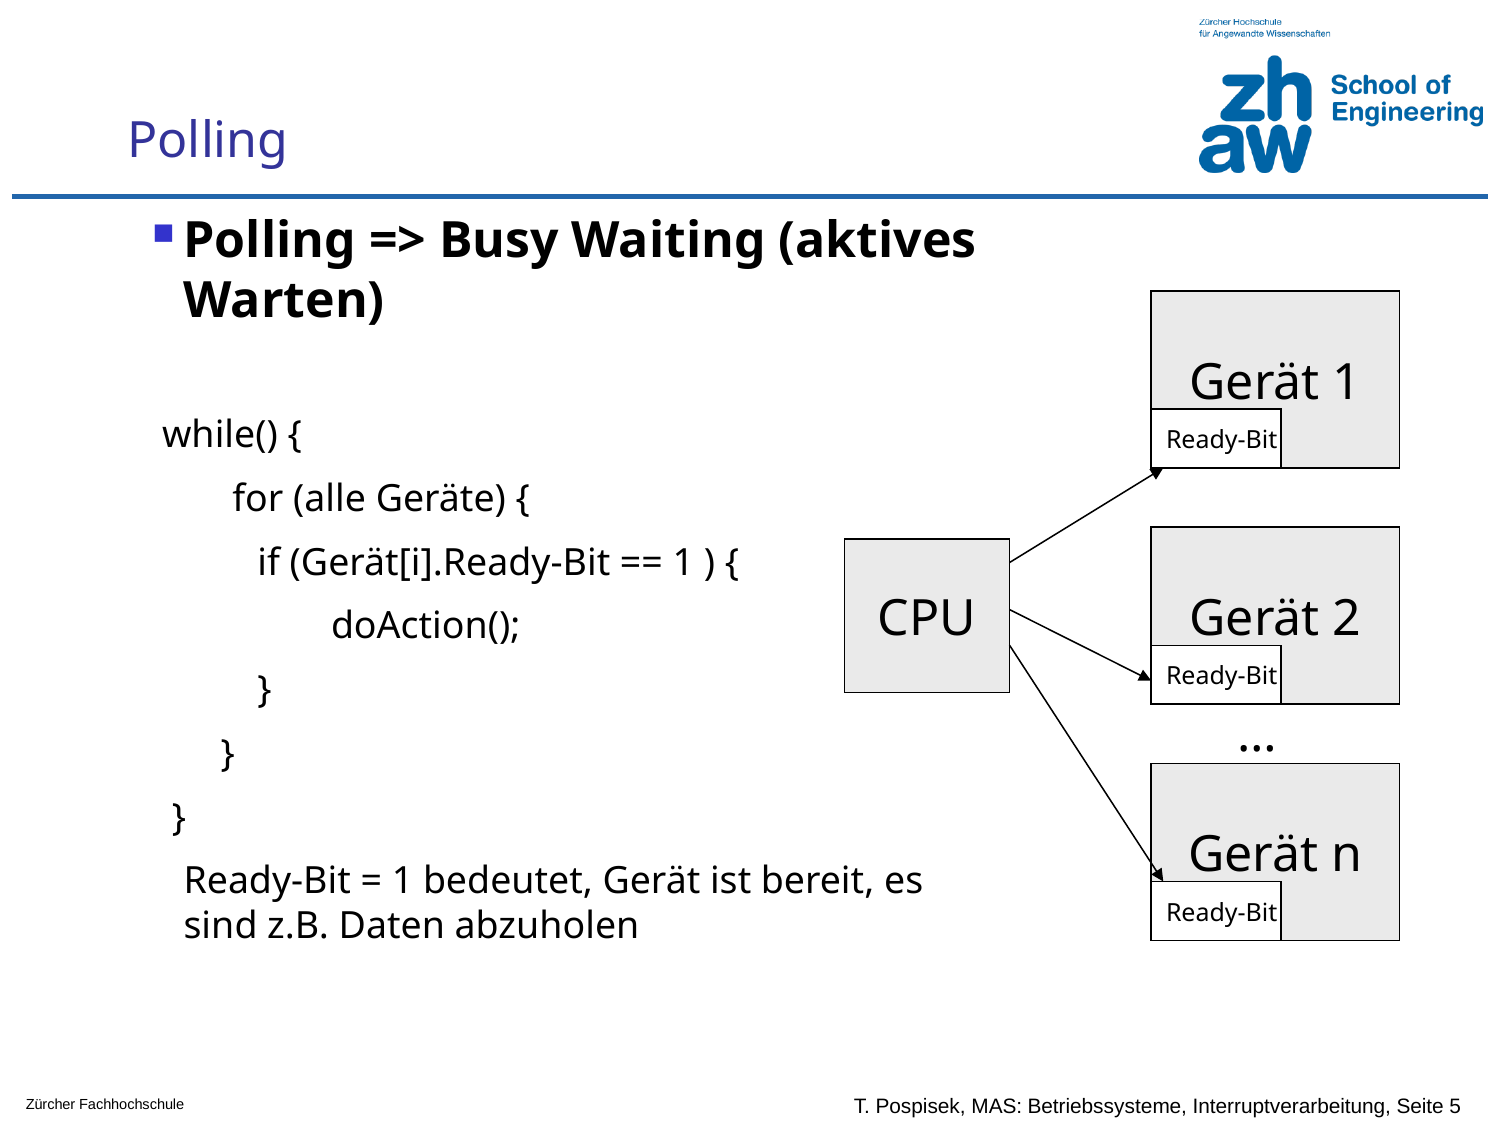

# Polling
Polling => Busy Waiting (aktives Warten)
 while() {
	 for (alle Geräte) {
		if (Gerät[i].Ready-Bit == 1 ) {
			doAction();
		}
 }
 }
	Ready-Bit = 1 bedeutet, Gerät ist bereit, es sind z.B. Daten abzuholen
Gerät 1
Ready-Bit
Gerät 2
CPU
Ready-Bit
…
Gerät n
Ready-Bit